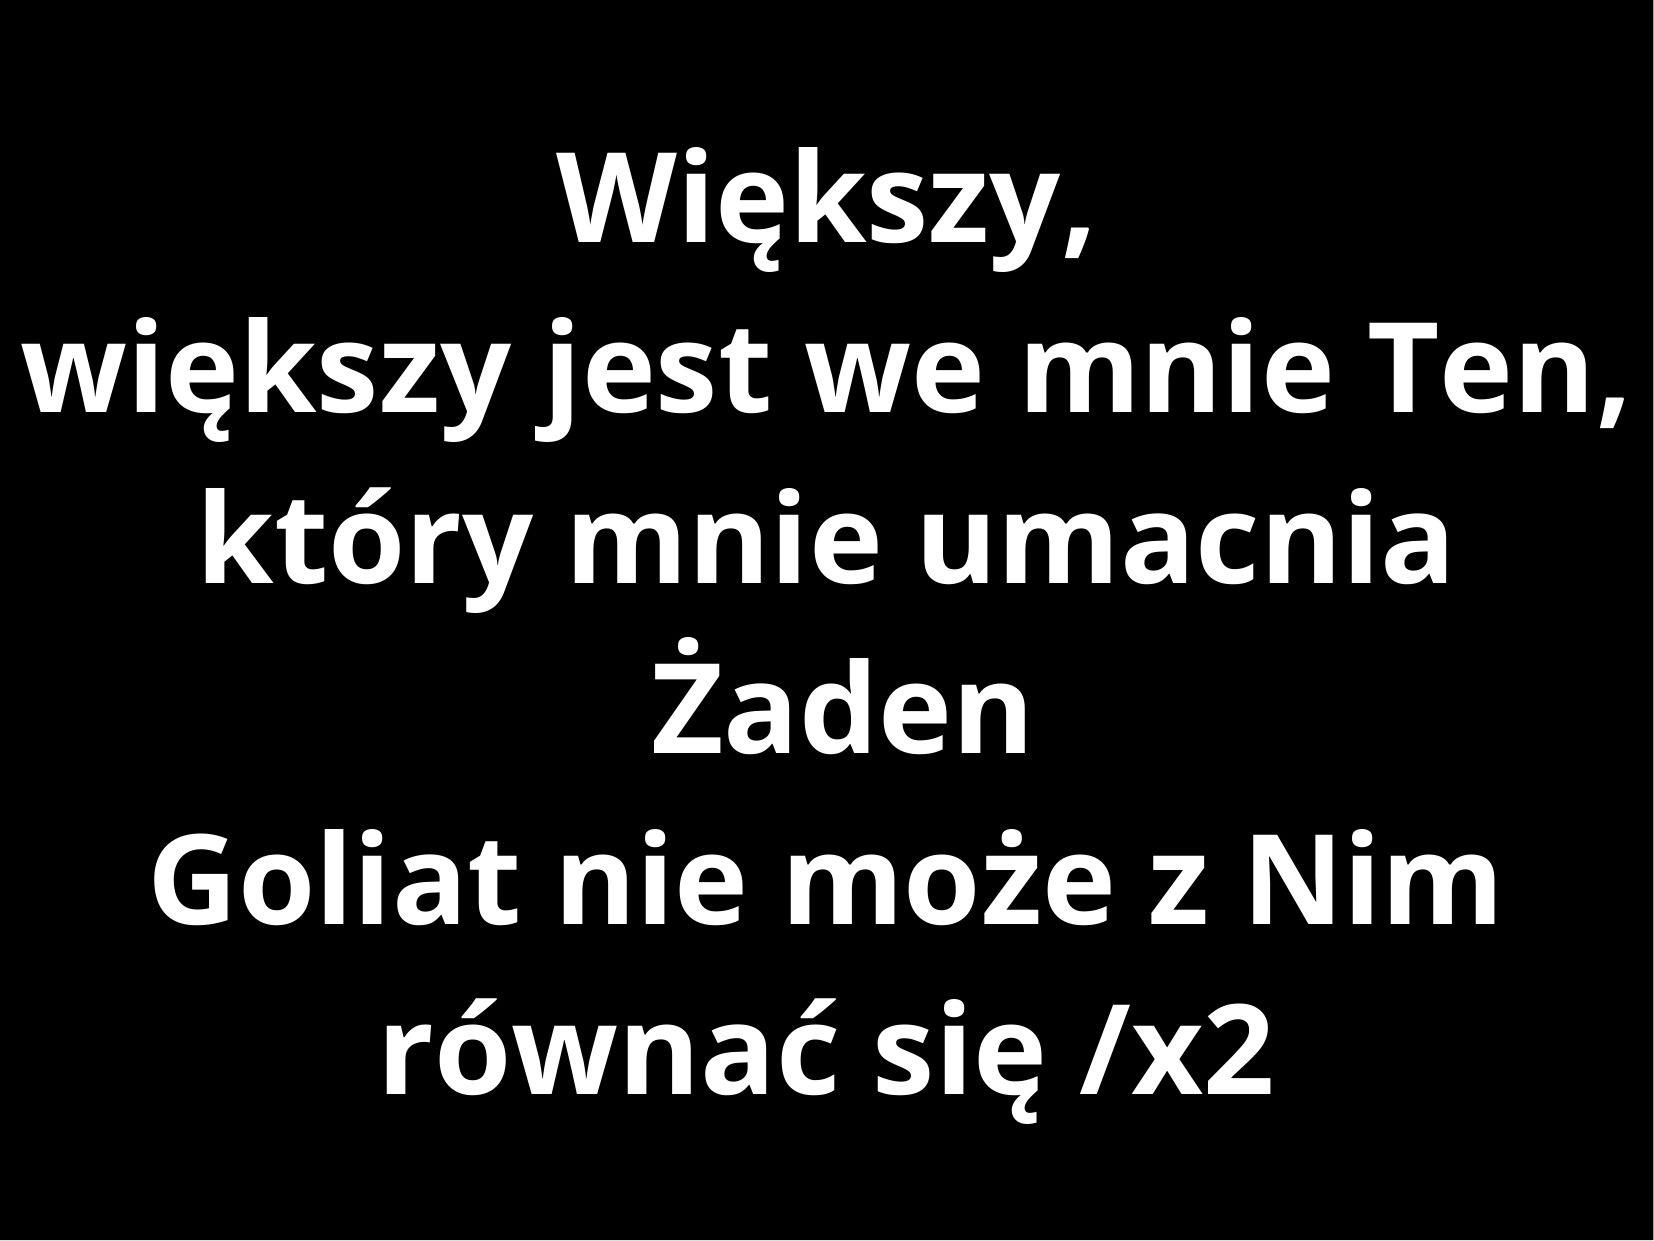

# Większy, większy jest we mnie Ten, który mnie umacnia Żaden Goliat nie może z Nim równać się /x2